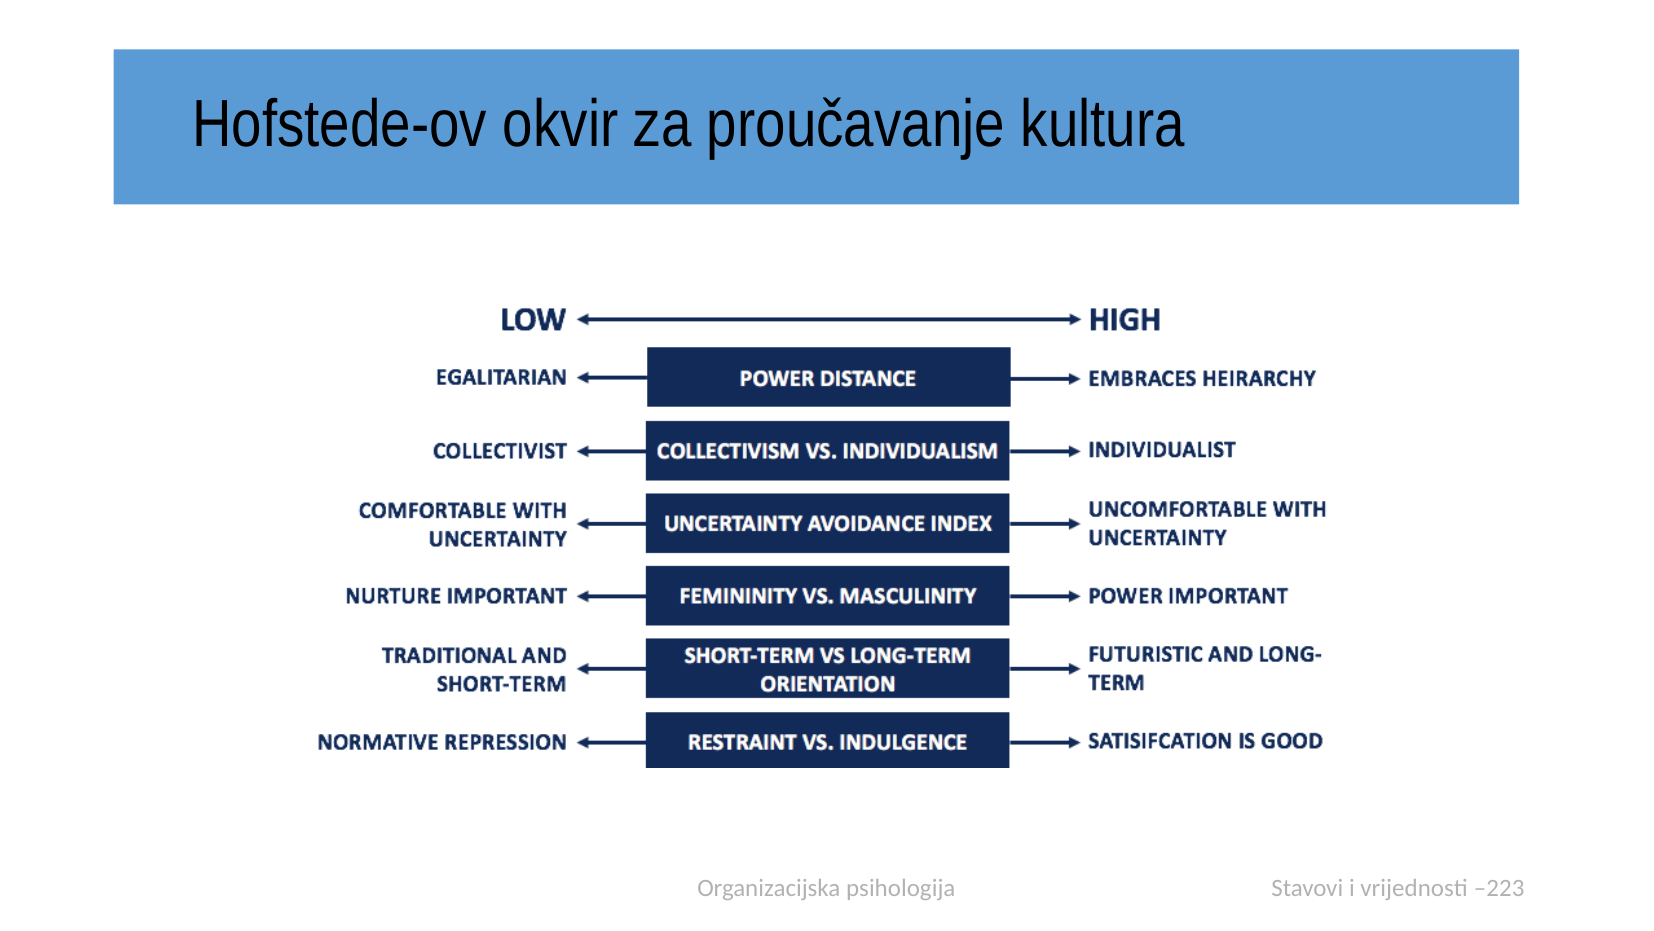

Hofstede-ov okvir za proučavanje kultura
#
Organizacijska psihologija
Stavovi i vrijednosti –